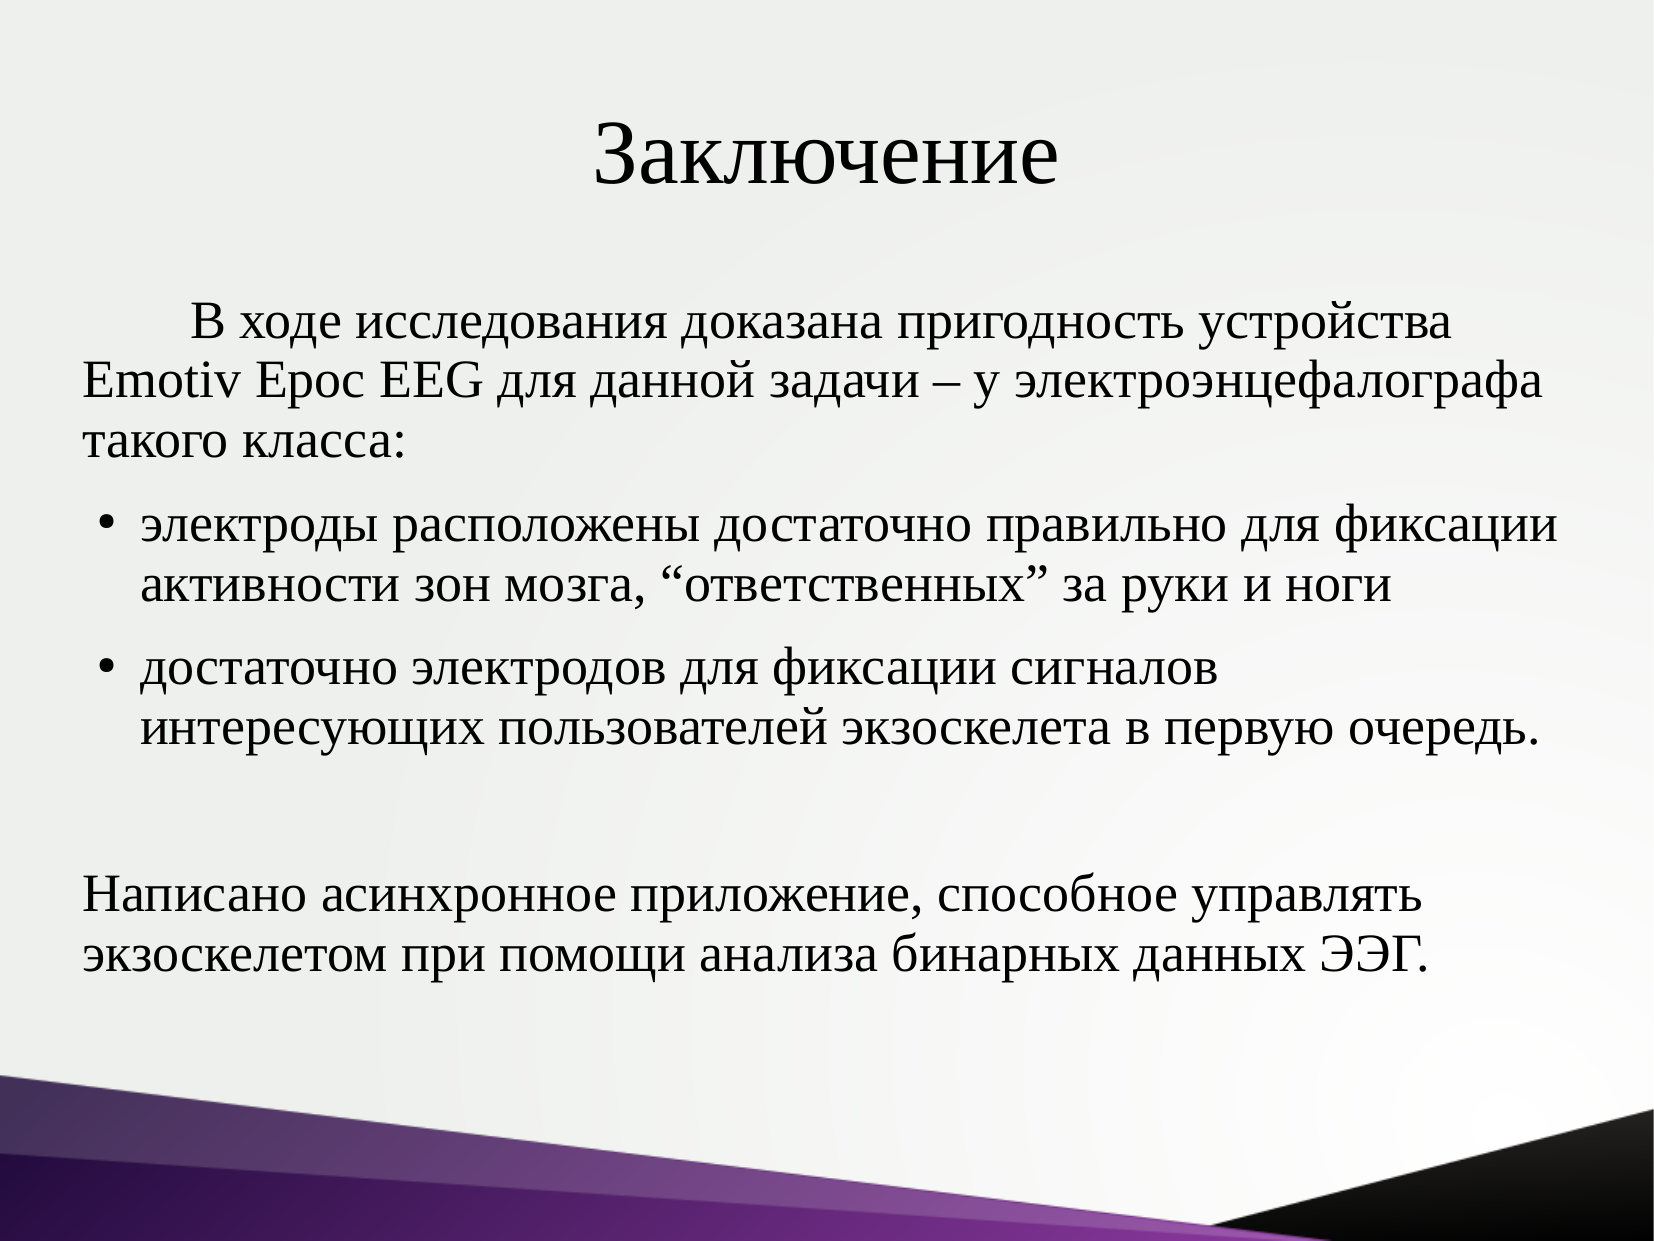

# Заключение
 В ходе исследования доказана пригодность устройства Emotiv Epoc EEG для данной задачи – у электроэнцефалографа такого класса:
электроды расположены достаточно правильно для фиксации активности зон мозга, “ответственных” за руки и ноги
достаточно электродов для фиксации сигналов интересующих пользователей экзоскелета в первую очередь.
Написано асинхронное приложение, способное управлять экзоскелетом при помощи анализа бинарных данных ЭЭГ.